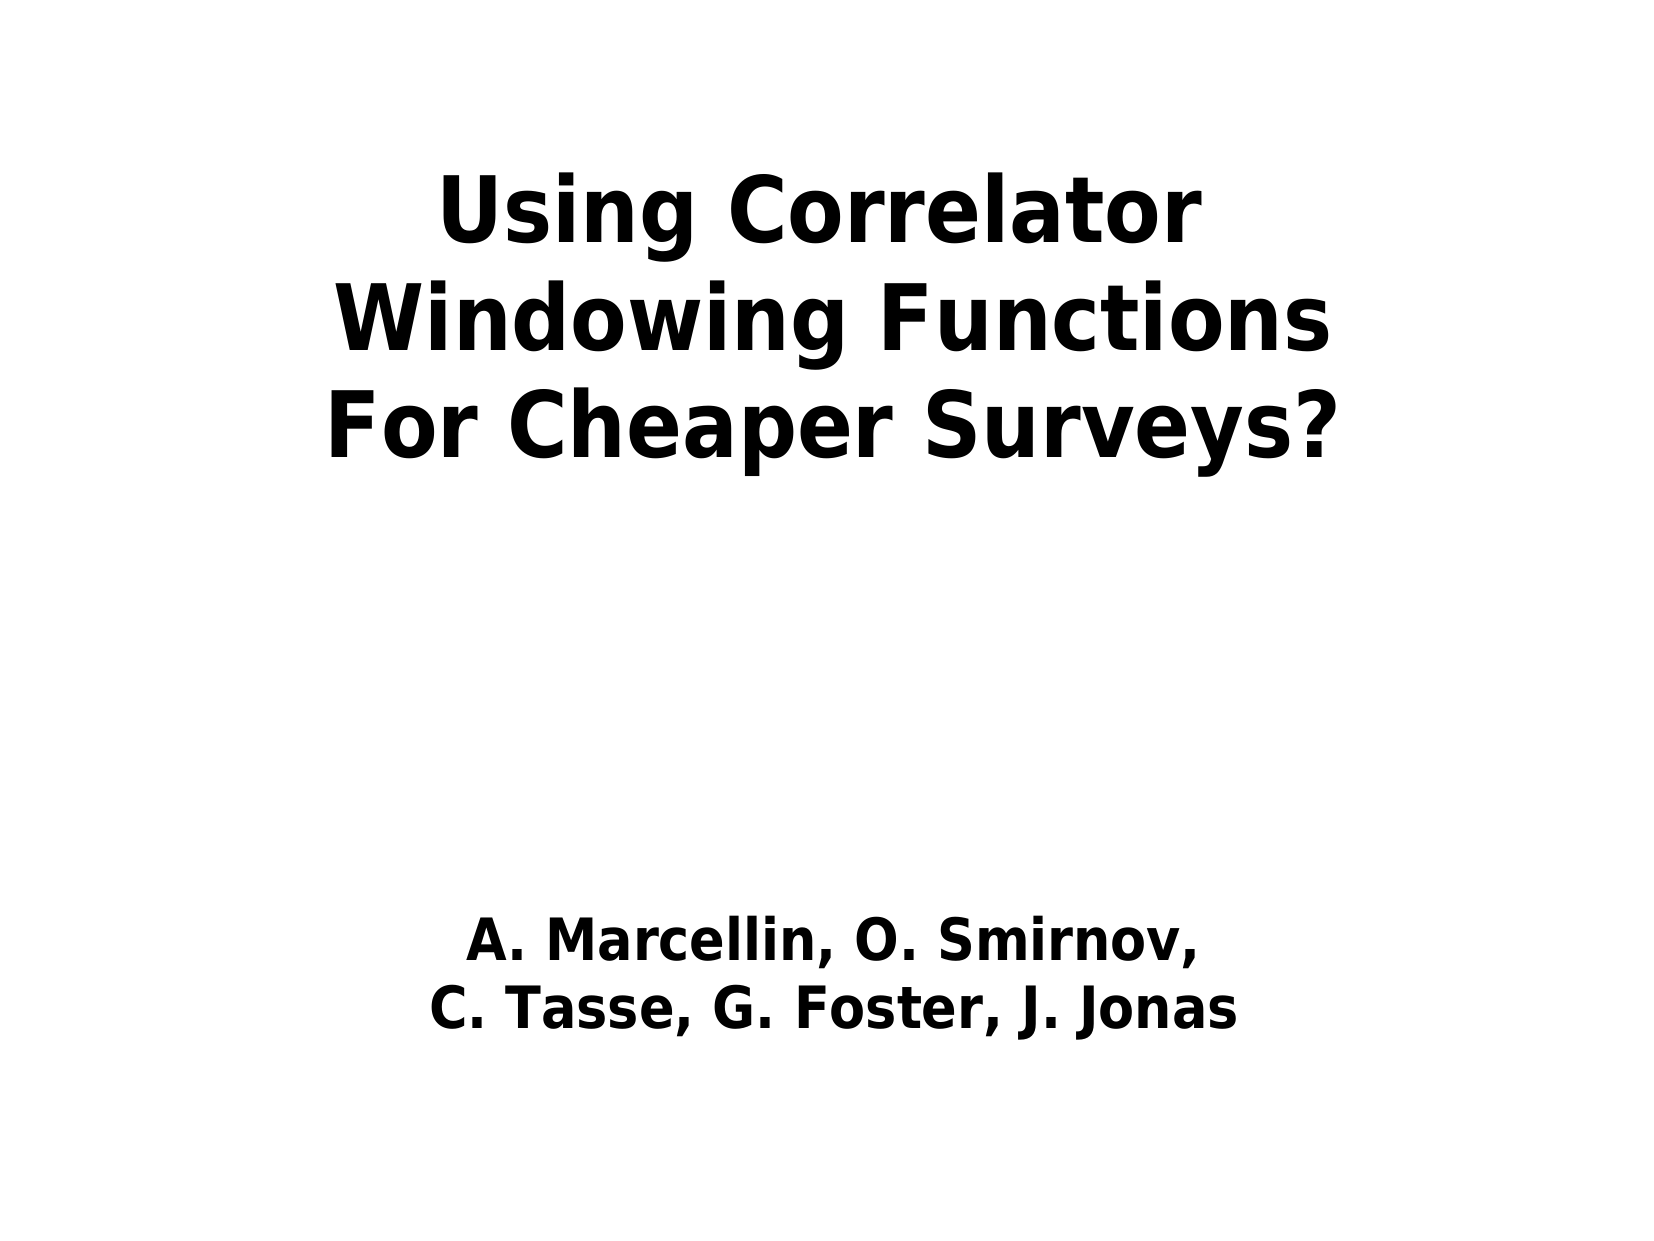

# Using Correlator
Windowing Functions
For Cheaper Surveys?
A. Marcellin, O. Smirnov,
C. Tasse, G. Foster, J. Jonas